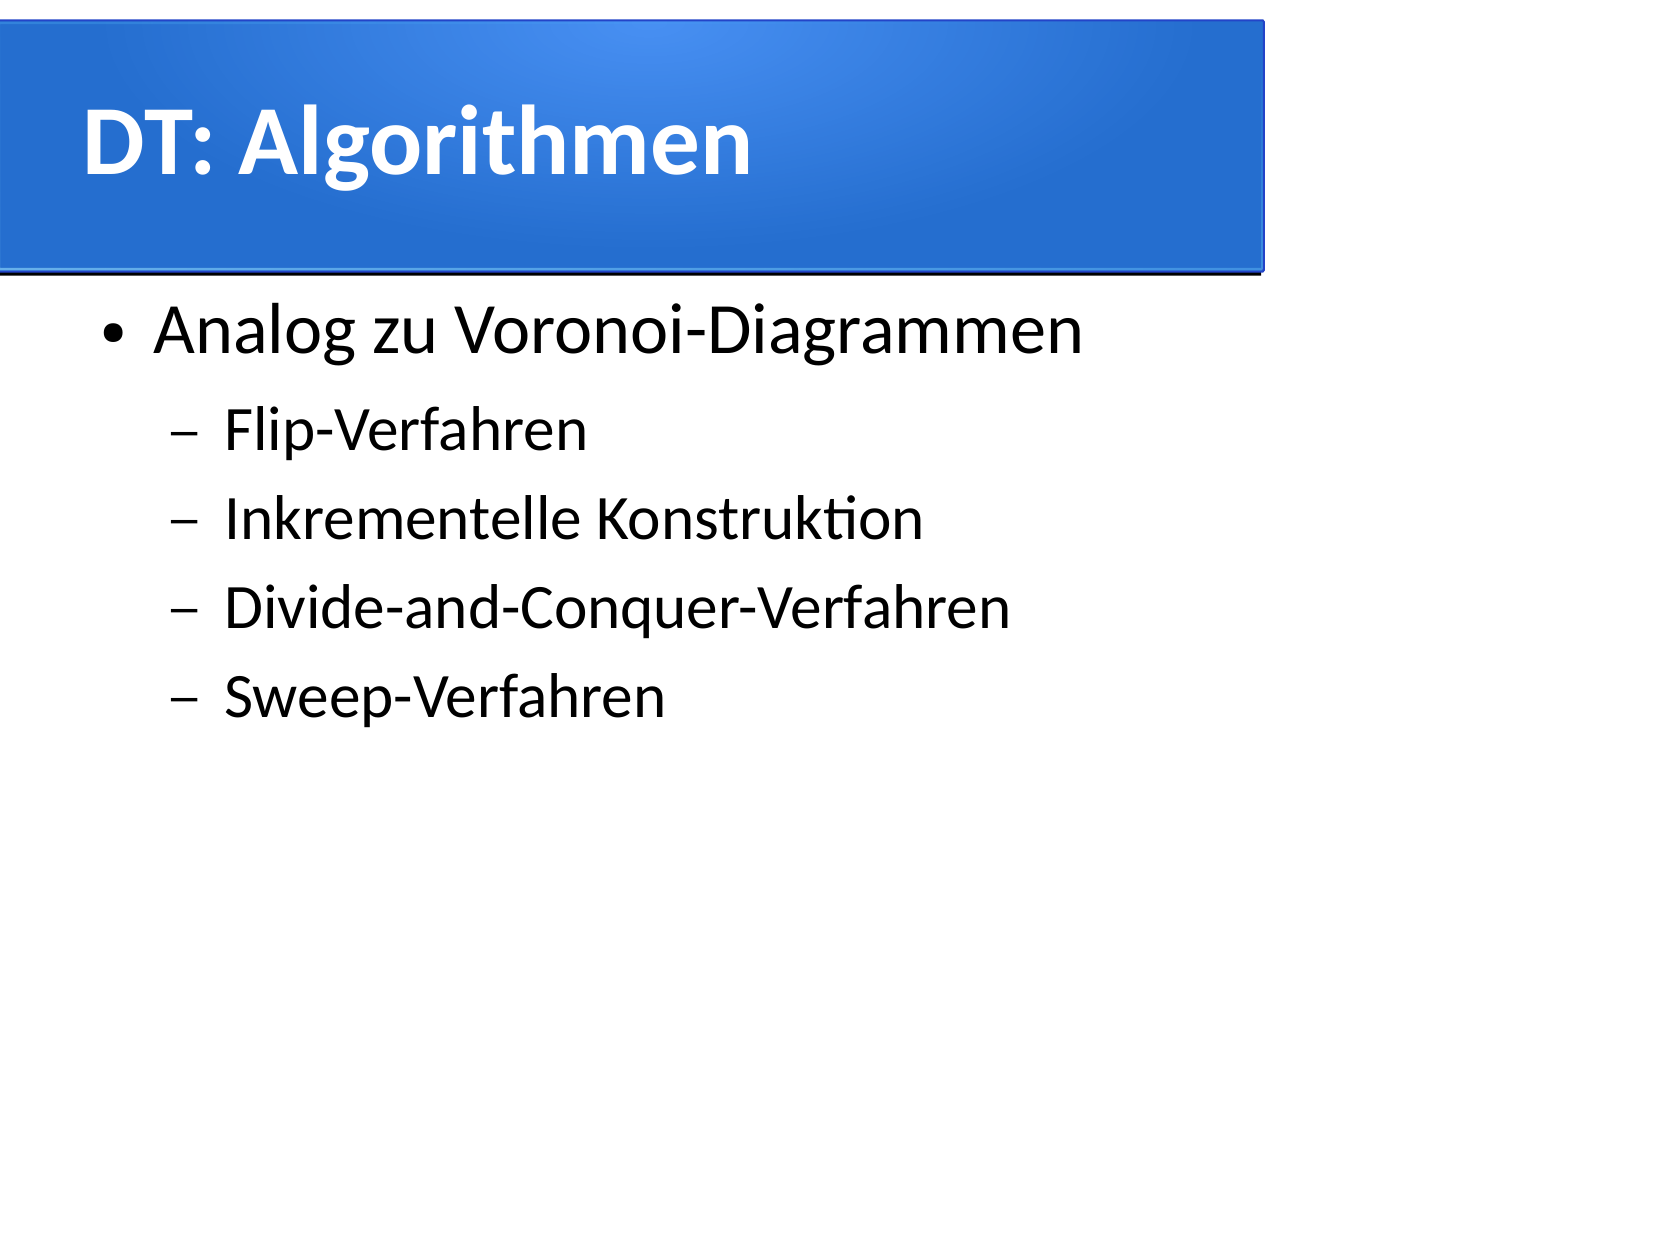

# DT: Algorithmen
Analog zu Voronoi-Diagrammen
Flip-Verfahren
Inkrementelle Konstruktion
Divide-and-Conquer-Verfahren
Sweep-Verfahren